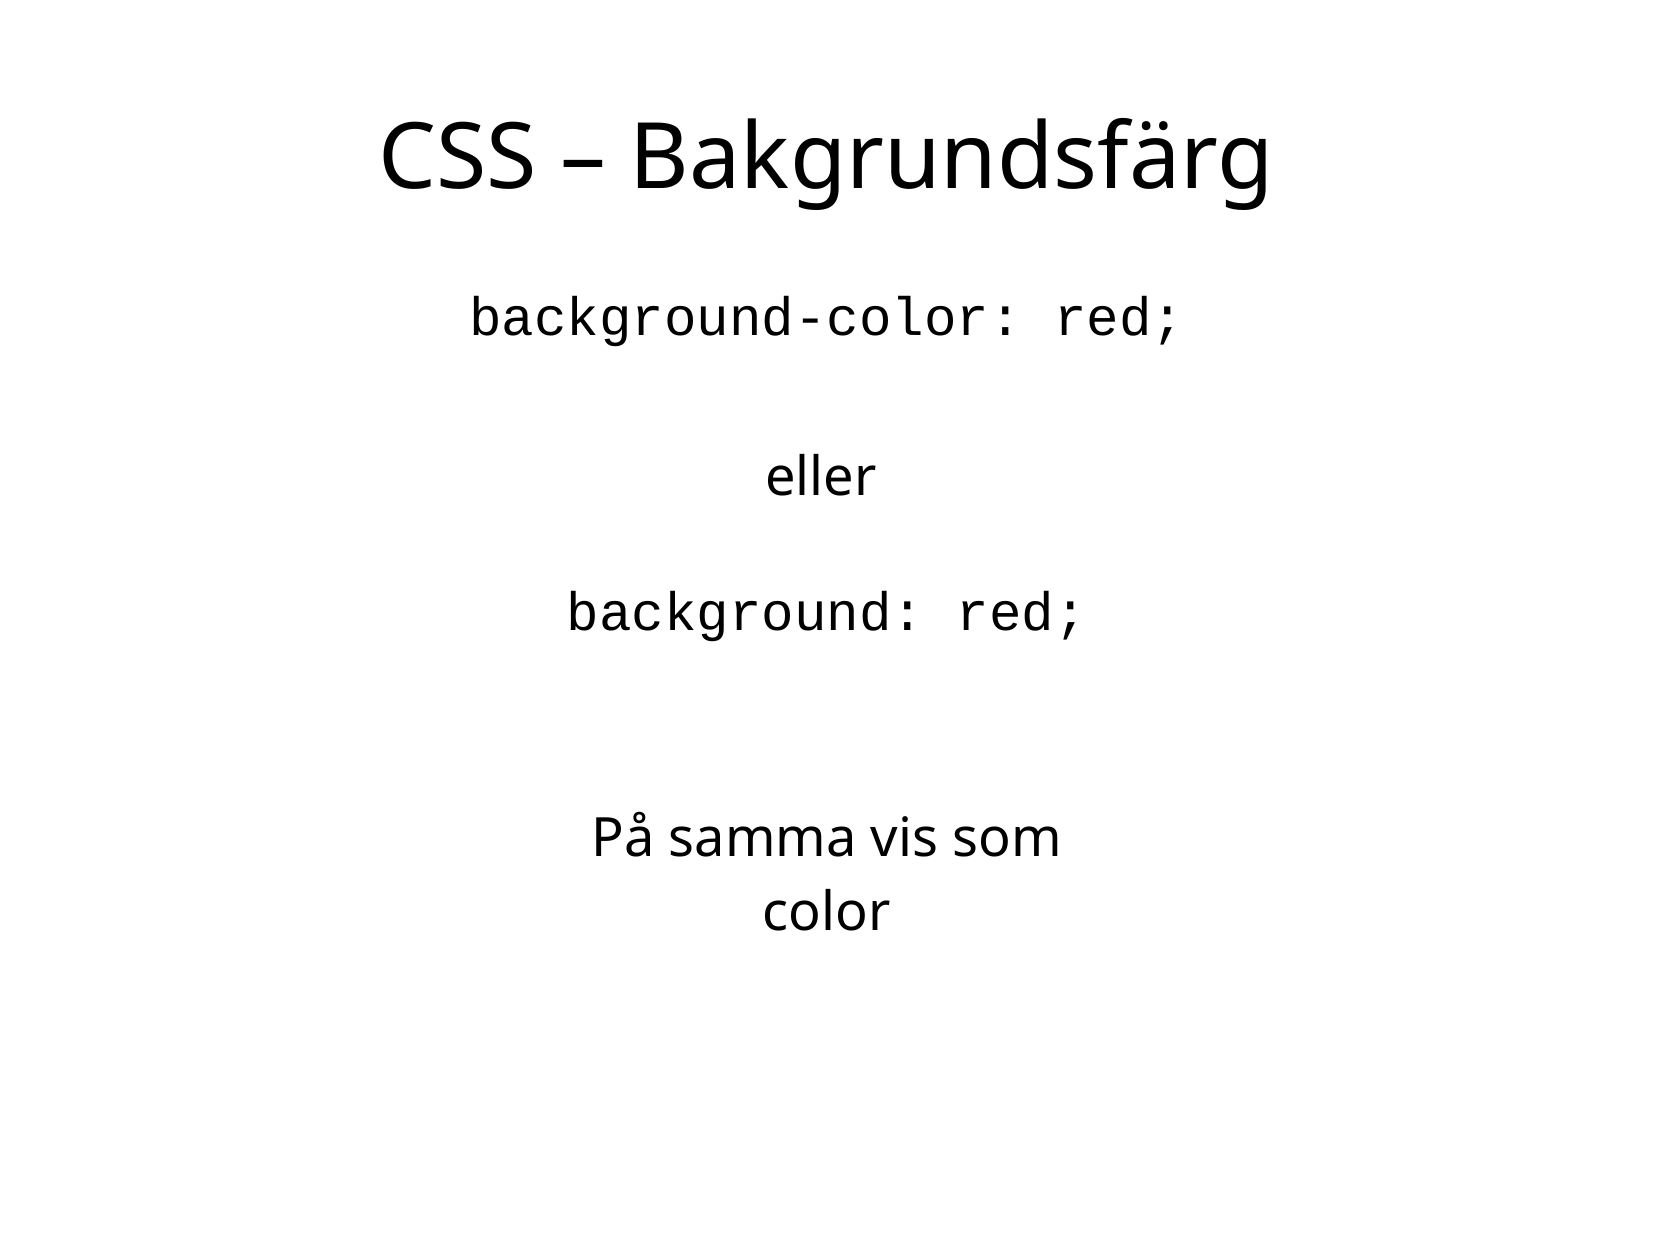

# CSS – Bakgrundsfärg
background-color: red;
eller
background: red;
På samma vis som color